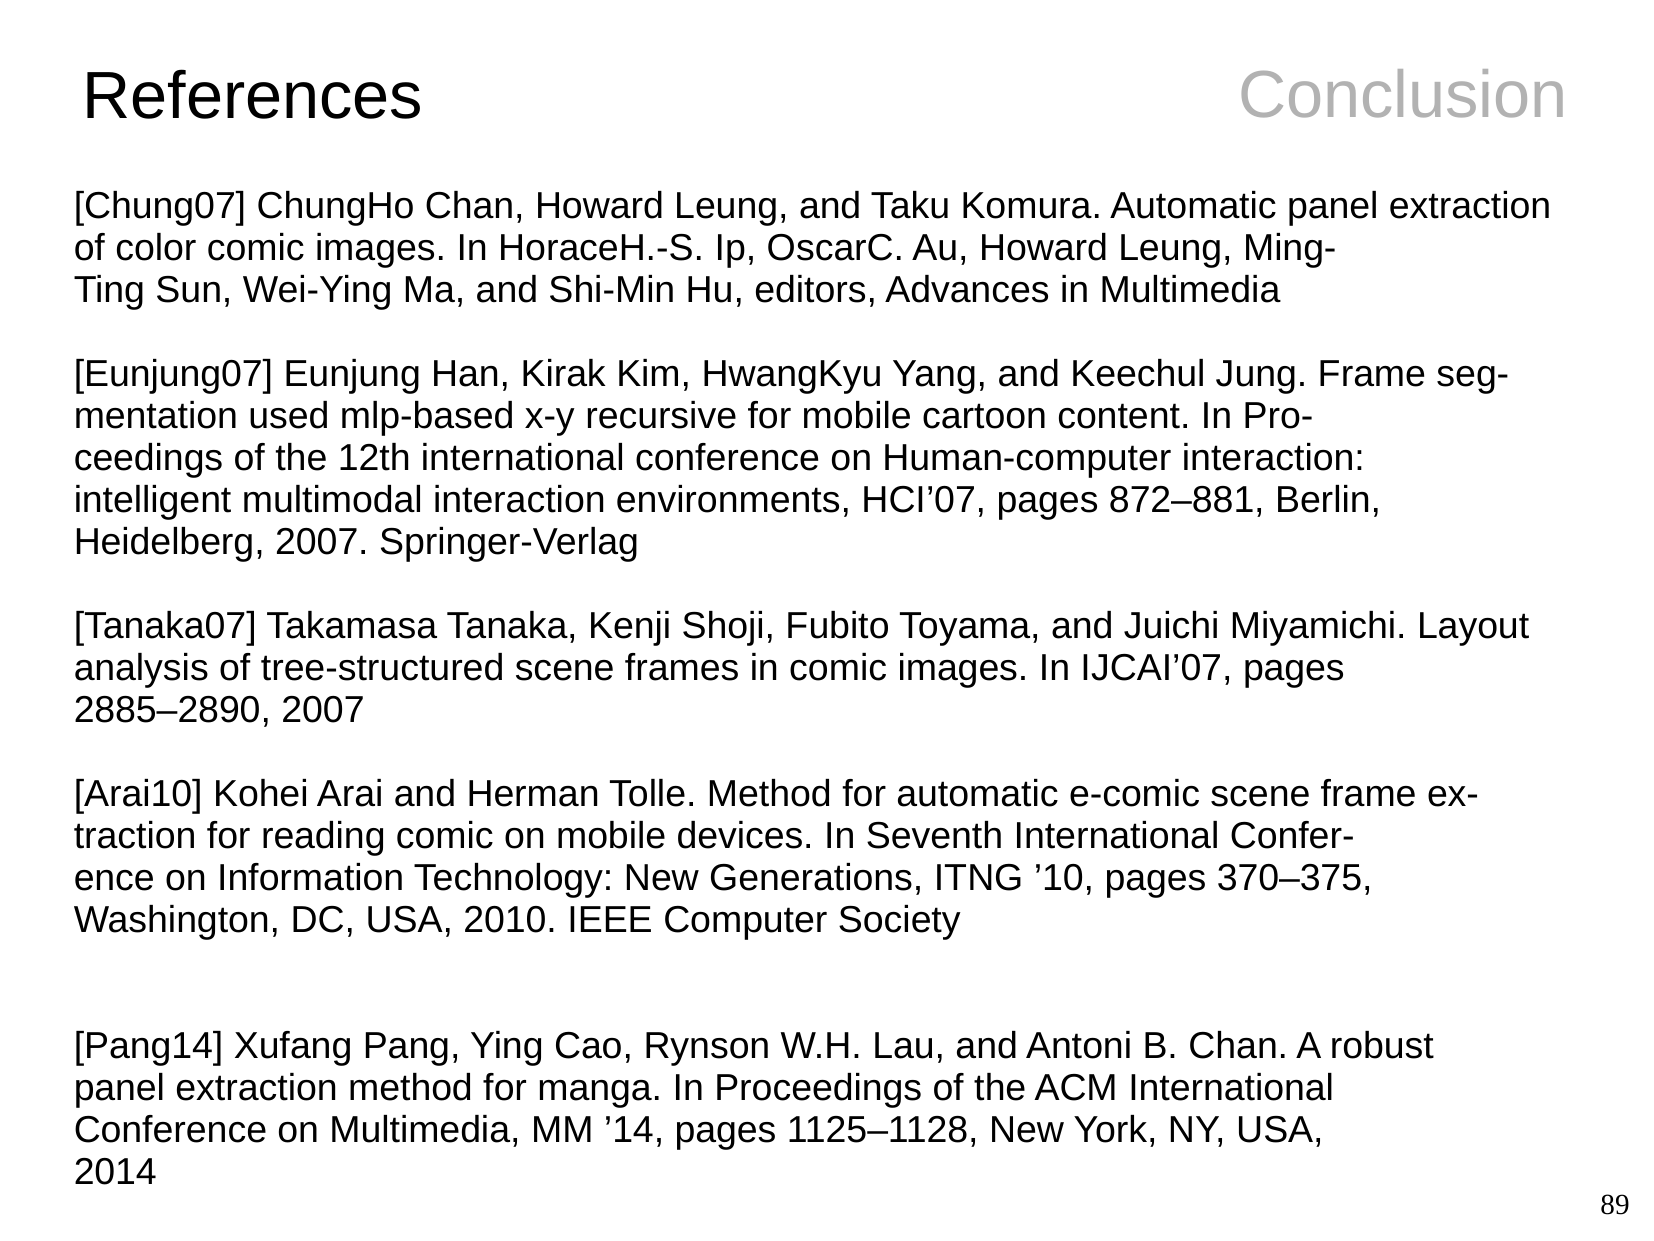

# References
[Chung07] ChungHo Chan, Howard Leung, and Taku Komura. Automatic panel extraction
of color comic images. In HoraceH.-S. Ip, OscarC. Au, Howard Leung, Ming-
Ting Sun, Wei-Ying Ma, and Shi-Min Hu, editors, Advances in Multimedia
[Eunjung07] Eunjung Han, Kirak Kim, HwangKyu Yang, and Keechul Jung. Frame seg-
mentation used mlp-based x-y recursive for mobile cartoon content. In Pro-
ceedings of the 12th international conference on Human-computer interaction:
intelligent multimodal interaction environments, HCI’07, pages 872–881, Berlin,
Heidelberg, 2007. Springer-Verlag
[Tanaka07] Takamasa Tanaka, Kenji Shoji, Fubito Toyama, and Juichi Miyamichi. Layout
analysis of tree-structured scene frames in comic images. In IJCAI’07, pages
2885–2890, 2007
[Arai10] Kohei Arai and Herman Tolle. Method for automatic e-comic scene frame ex-
traction for reading comic on mobile devices. In Seventh International Confer-
ence on Information Technology: New Generations, ITNG ’10, pages 370–375,
Washington, DC, USA, 2010. IEEE Computer Society
[Pang14] Xufang Pang, Ying Cao, Rynson W.H. Lau, and Antoni B. Chan. A robust
panel extraction method for manga. In Proceedings of the ACM International
Conference on Multimedia, MM ’14, pages 1125–1128, New York, NY, USA,
2014
89